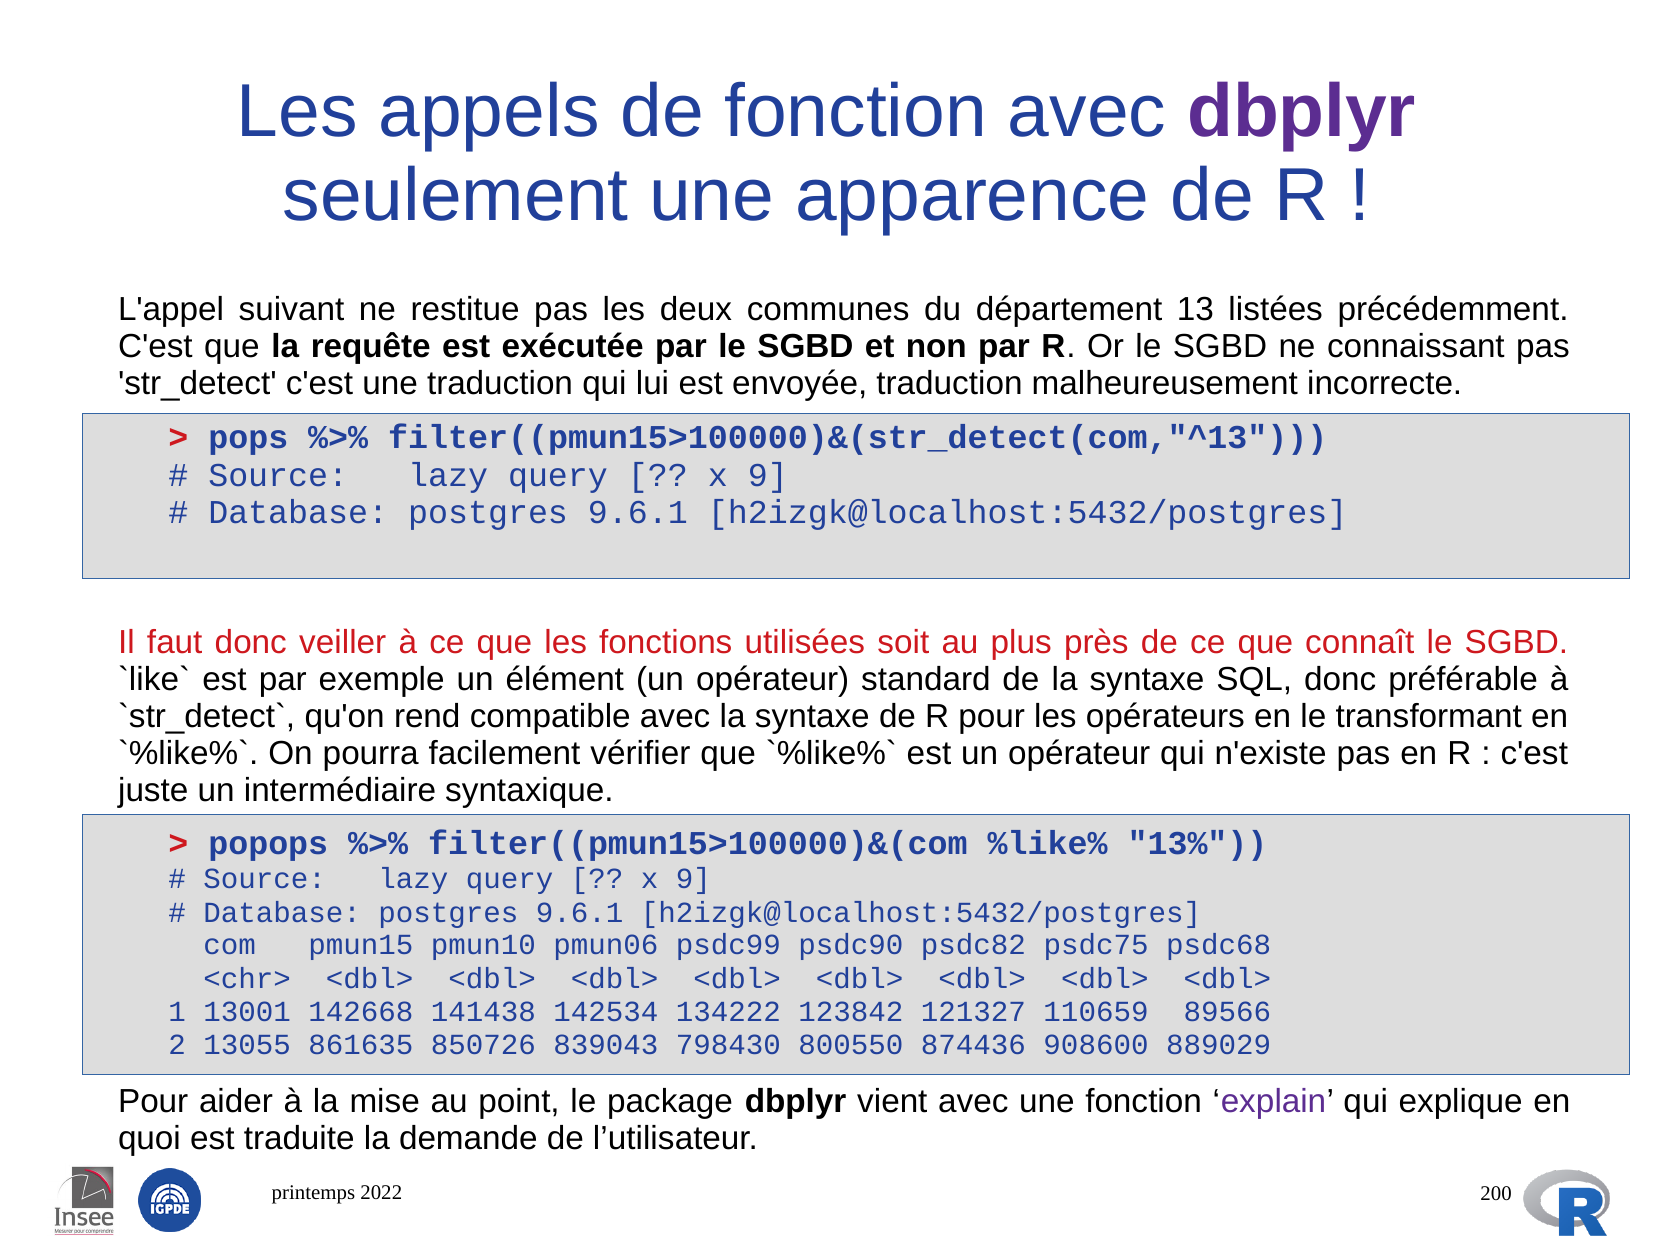

# Les appels de fonction avec dbplyr seulement une apparence de R !
L'appel suivant ne restitue pas les deux communes du département 13 listées précédemment. C'est que la requête est exécutée par le SGBD et non par R. Or le SGBD ne connaissant pas 'str_detect' c'est une traduction qui lui est envoyée, traduction malheureusement incorrecte.
Il faut donc veiller à ce que les fonctions utilisées soit au plus près de ce que connaît le SGBD. `like` est par exemple un élément (un opérateur) standard de la syntaxe SQL, donc préférable à `str_detect`, qu'on rend compatible avec la syntaxe de R pour les opérateurs en le transformant en `%like%`. On pourra facilement vérifier que `%like%` est un opérateur qui n'existe pas en R : c'est juste un intermédiaire syntaxique.
Pour aider à la mise au point, le package dbplyr vient avec une fonction ‘explain’ qui explique en quoi est traduite la demande de l’utilisateur.
> pops %>% filter((pmun15>100000)&(str_detect(com,"^13")))
# Source: lazy query [?? x 9]
# Database: postgres 9.6.1 [h2izgk@localhost:5432/postgres]
> popops %>% filter((pmun15>100000)&(com %like% "13%"))
# Source: lazy query [?? x 9]
# Database: postgres 9.6.1 [h2izgk@localhost:5432/postgres]
 com pmun15 pmun10 pmun06 psdc99 psdc90 psdc82 psdc75 psdc68
 <chr> <dbl> <dbl> <dbl> <dbl> <dbl> <dbl> <dbl> <dbl>
1 13001 142668 141438 142534 134222 123842 121327 110659 89566
2 13055 861635 850726 839043 798430 800550 874436 908600 889029
printemps 2022
200